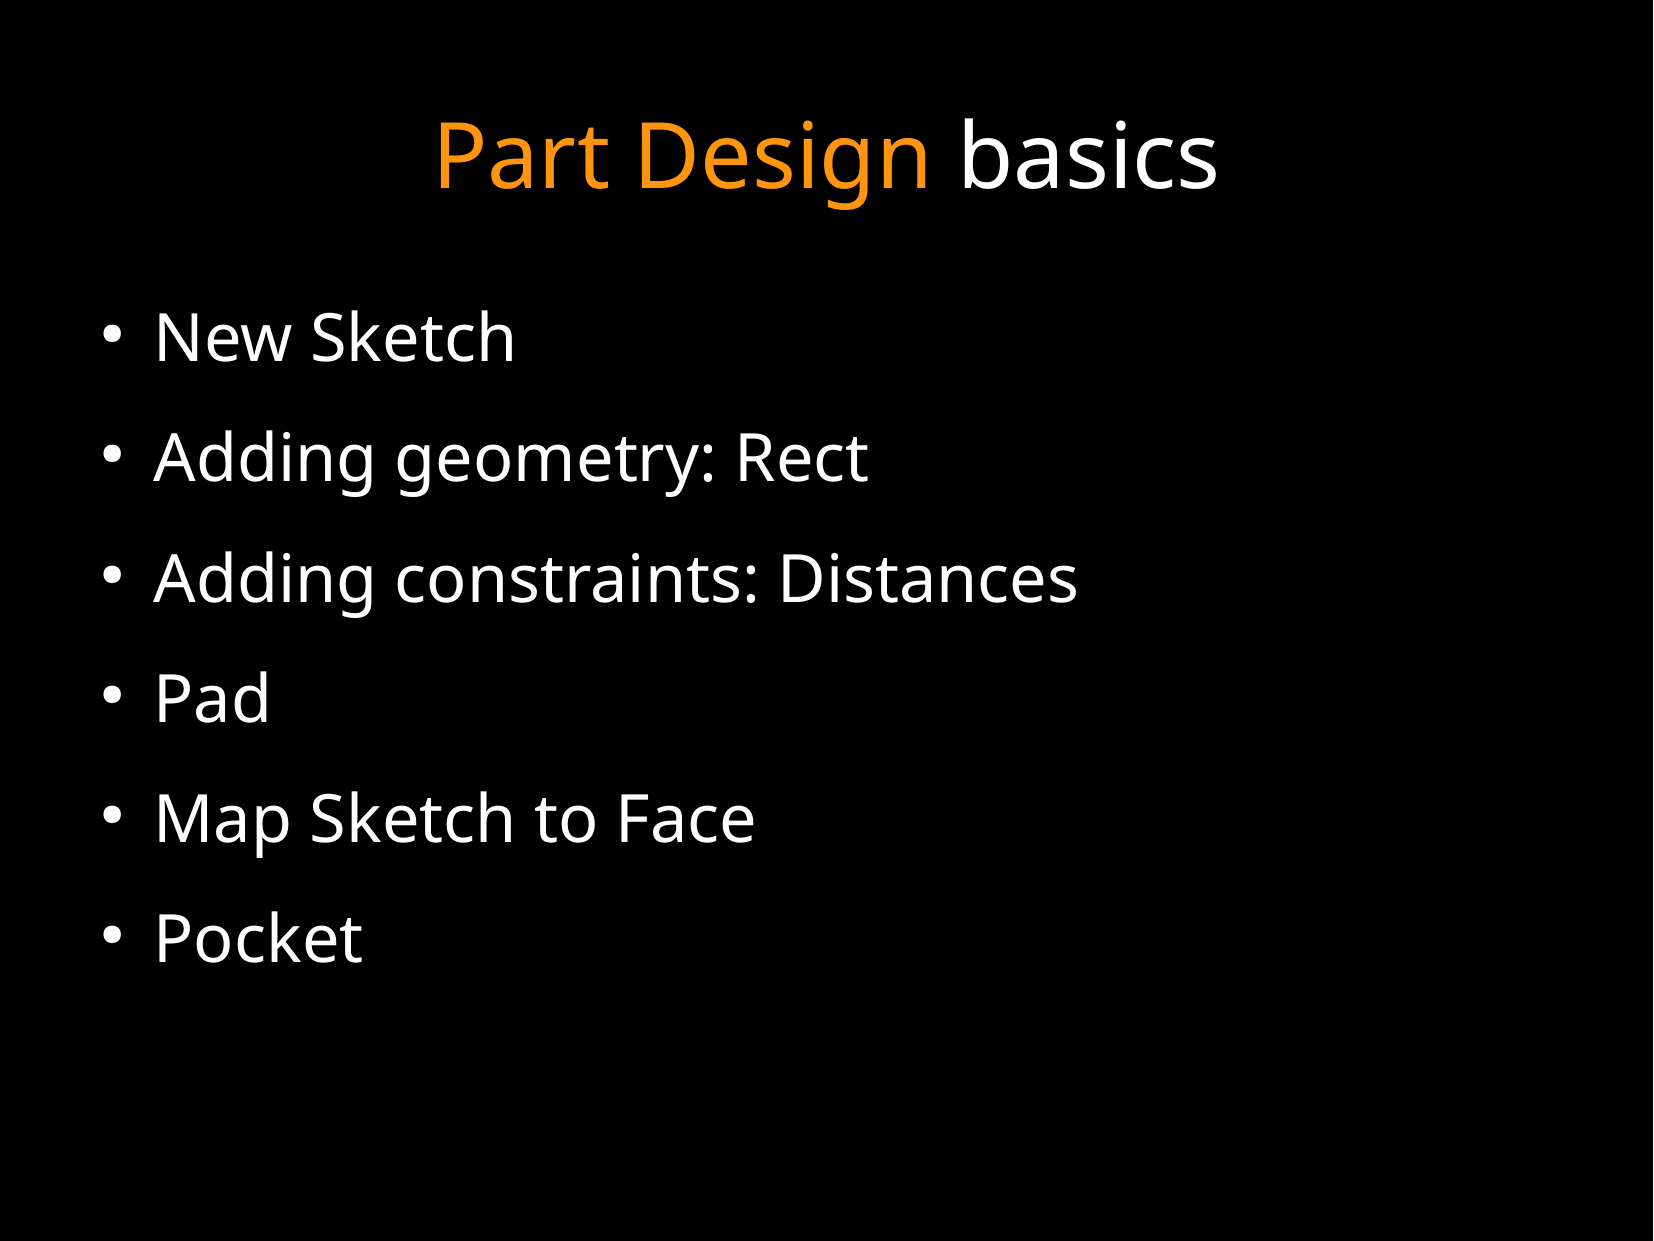

# Part Design basics
New Sketch
Adding geometry: Rect
Adding constraints: Distances
Pad
Map Sketch to Face
Pocket